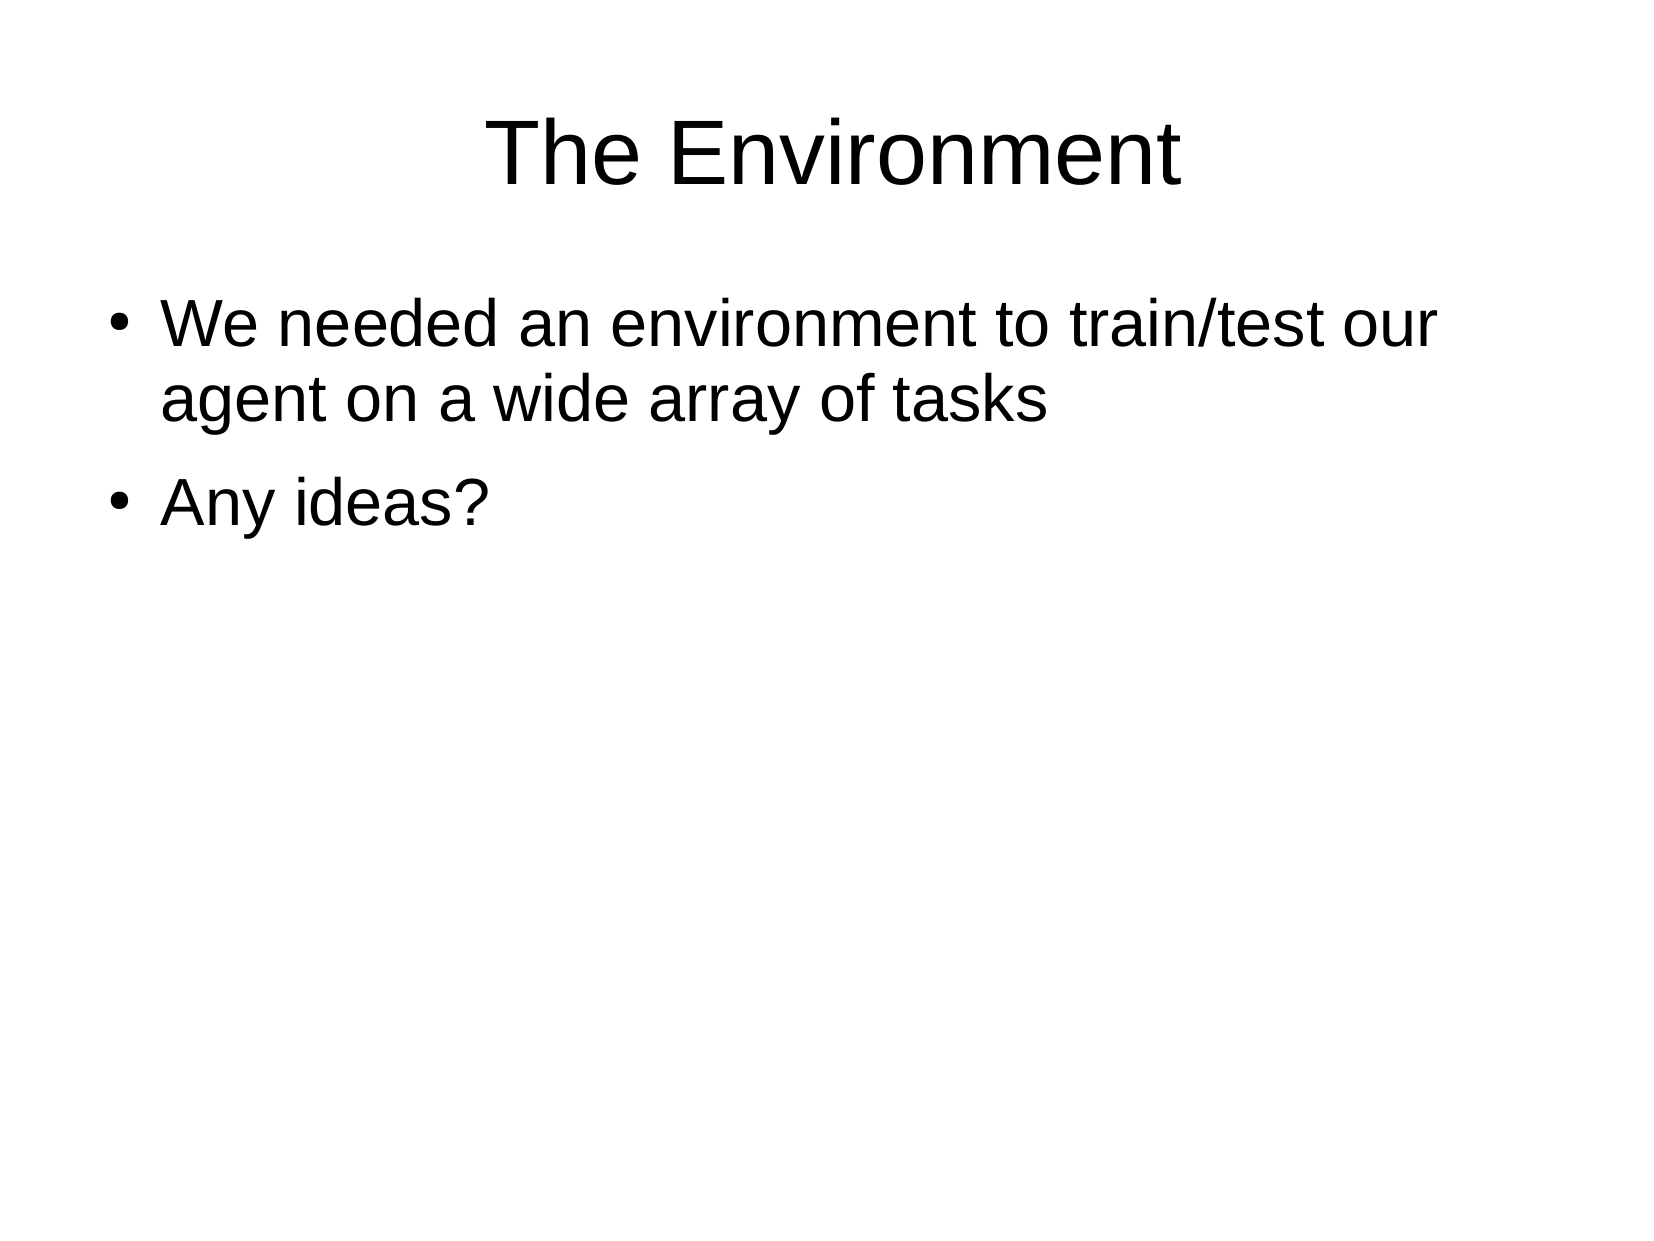

# The Environment
We needed an environment to train/test our agent on a wide array of tasks
Any ideas?
(Like)